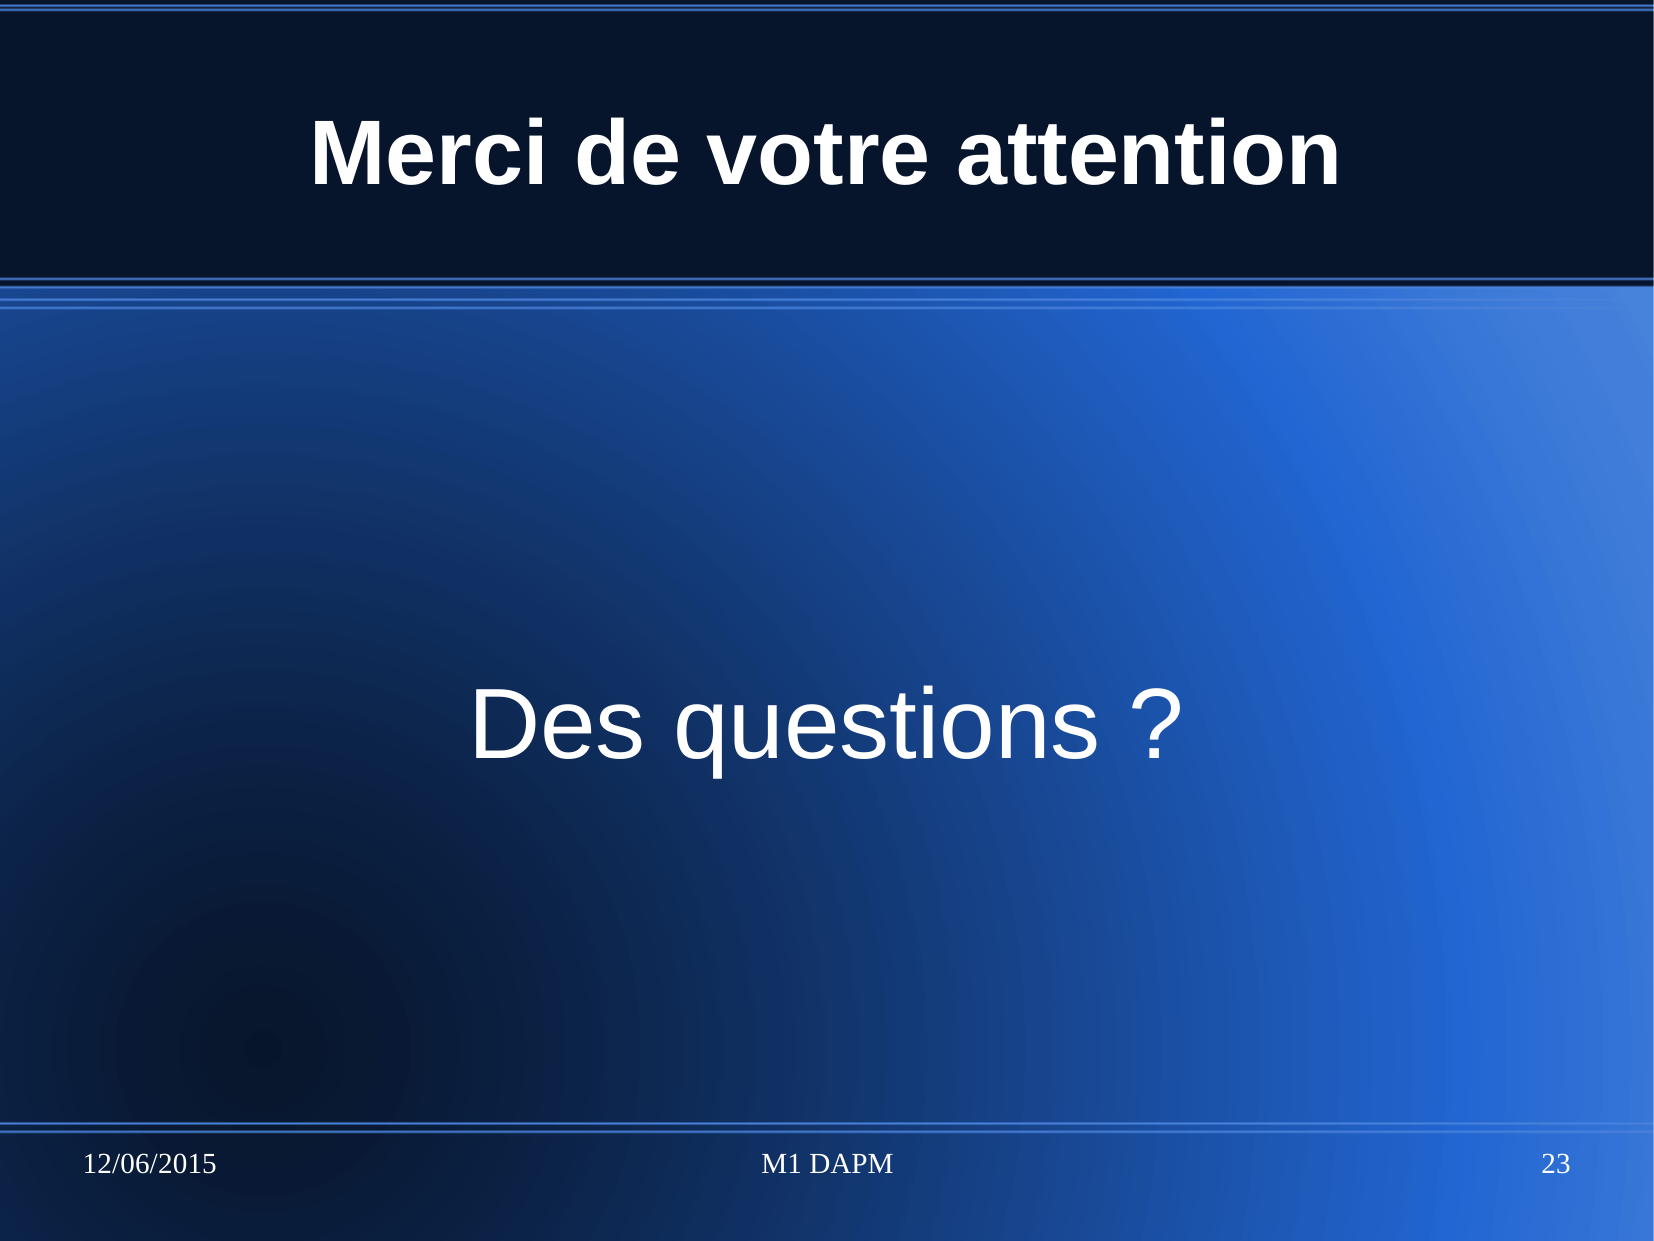

# Merci de votre attention
 Des questions ?
12/06/2015
M1 DAPM
23